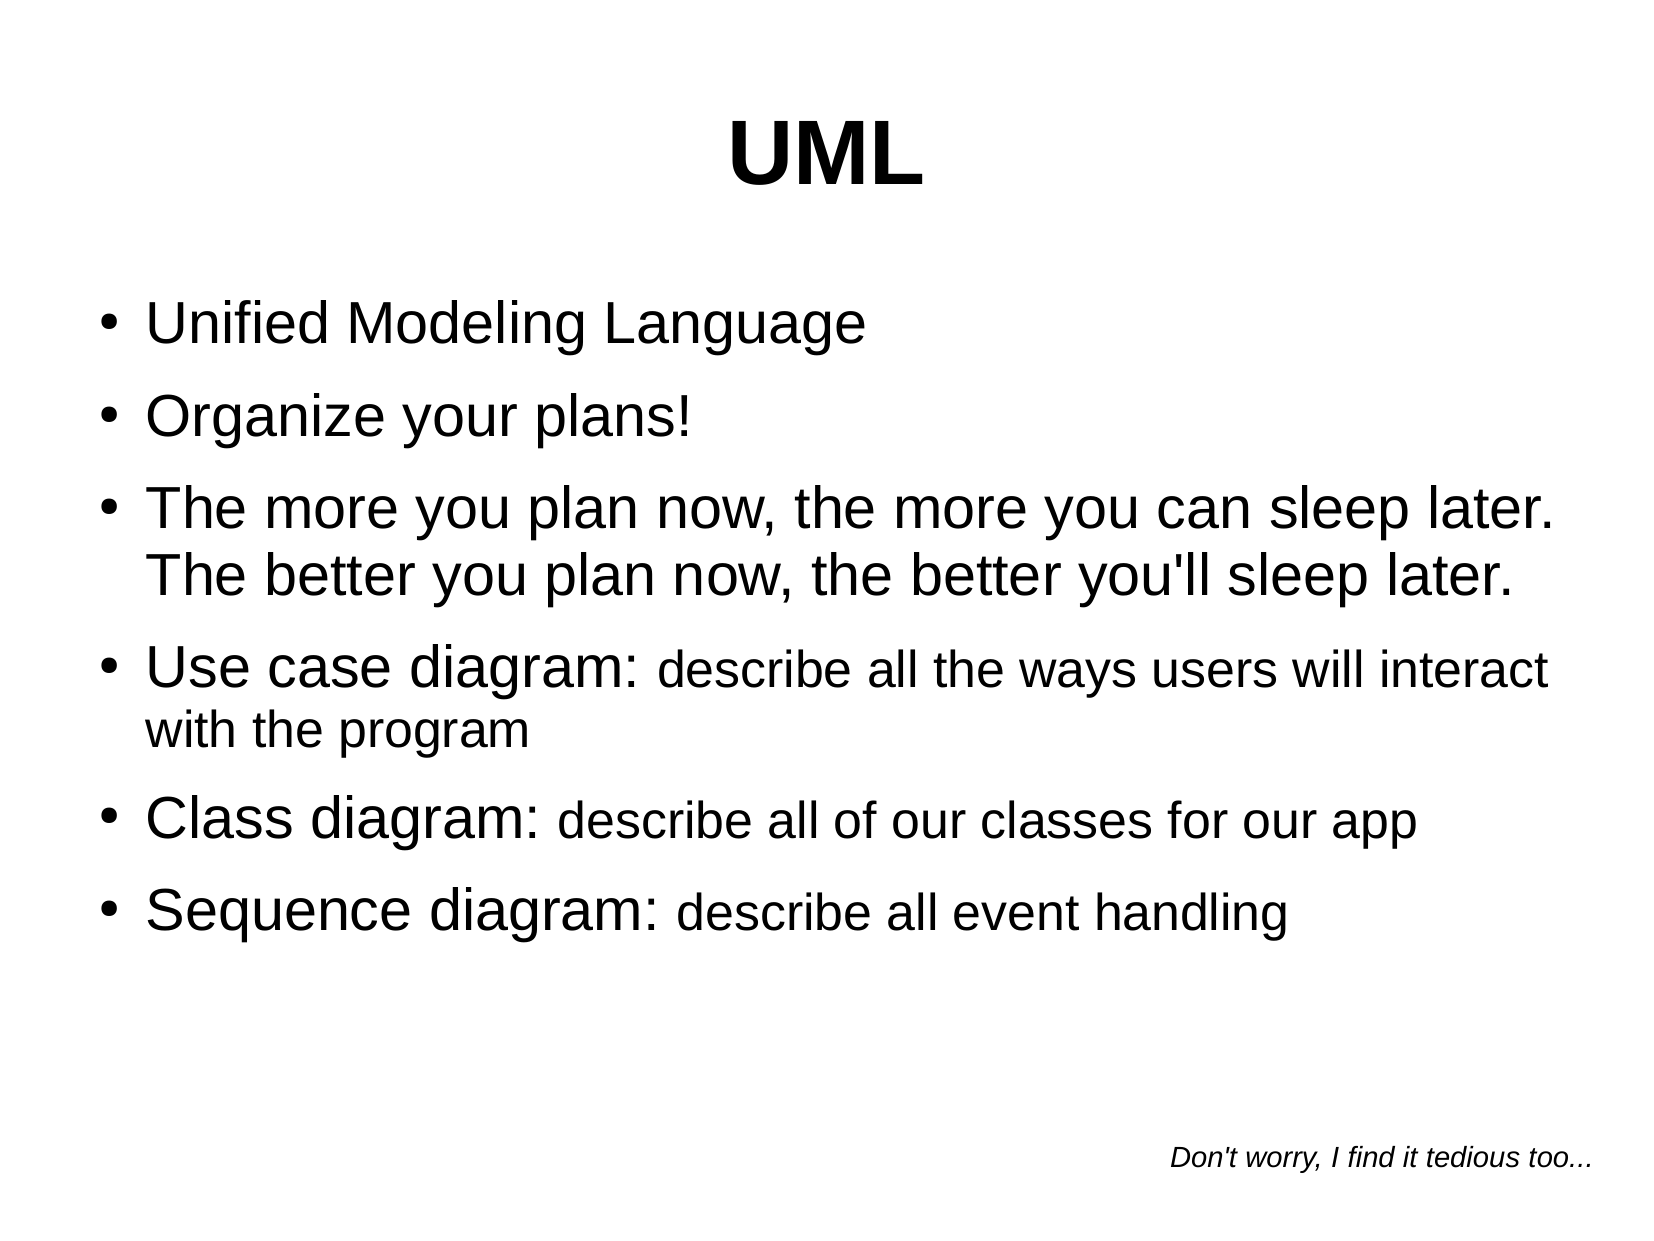

# UML
Unified Modeling Language
Organize your plans!
The more you plan now, the more you can sleep later. The better you plan now, the better you'll sleep later.
Use case diagram: describe all the ways users will interact with the program
Class diagram: describe all of our classes for our app
Sequence diagram: describe all event handling
Don't worry, I find it tedious too...